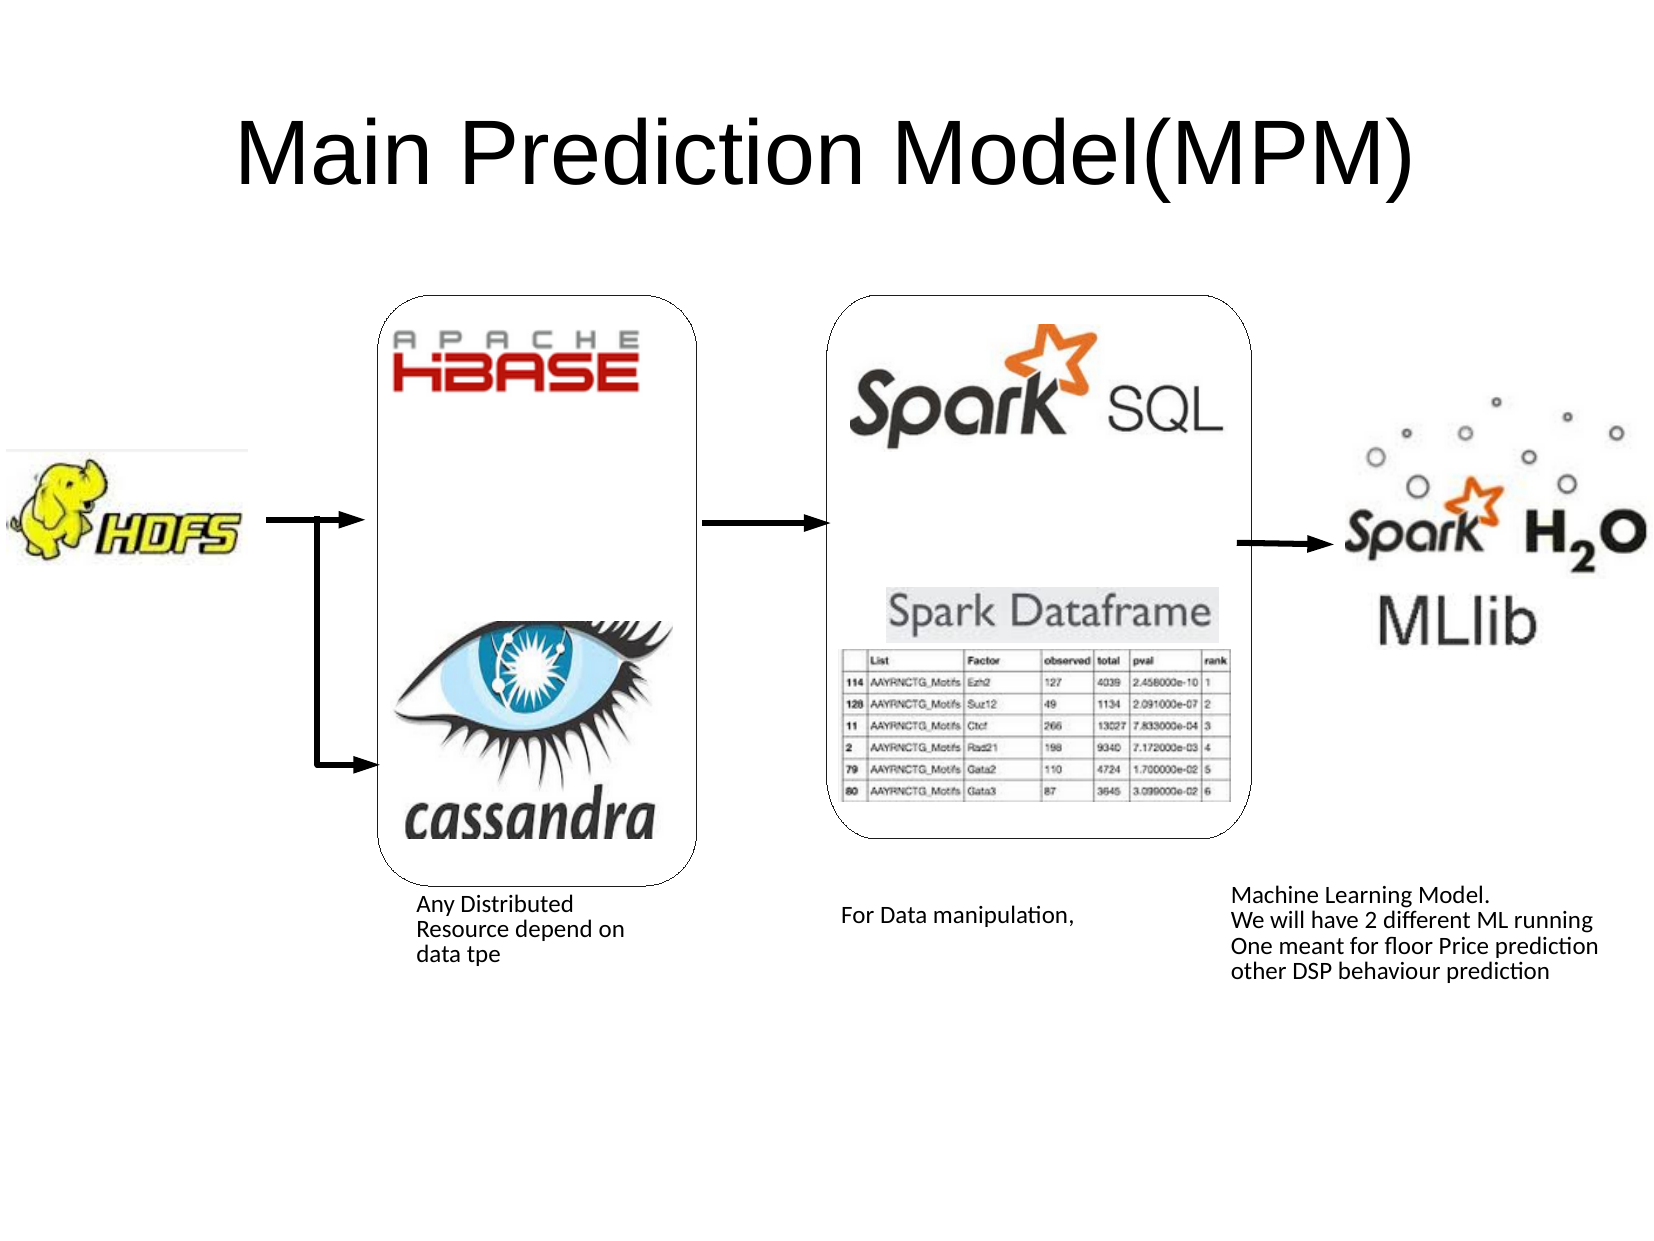

# Main Prediction Model(MPM)
Machine Learning Model.
We will have 2 different ML running
One meant for floor Price prediction other DSP behaviour prediction
Any Distributed
Resource depend on data tpe
For Data manipulation,